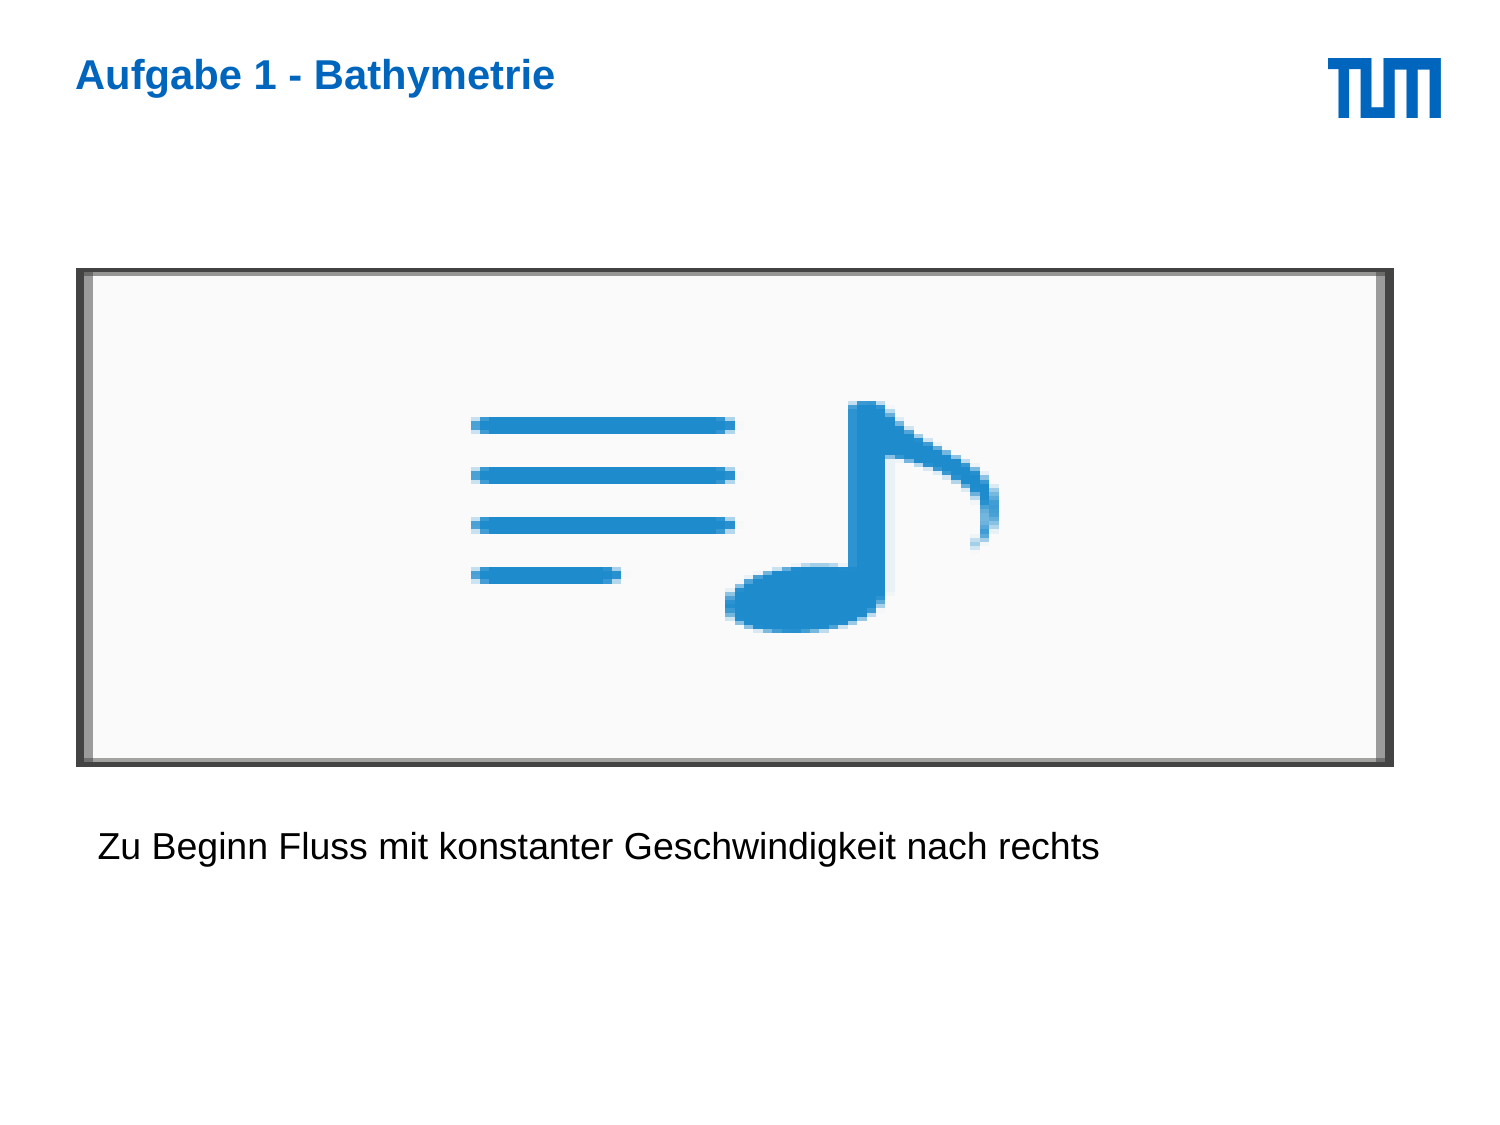

# Aufgabe 1 - Bathymetrie
Zu Beginn Fluss mit konstanter Geschwindigkeit nach rechts